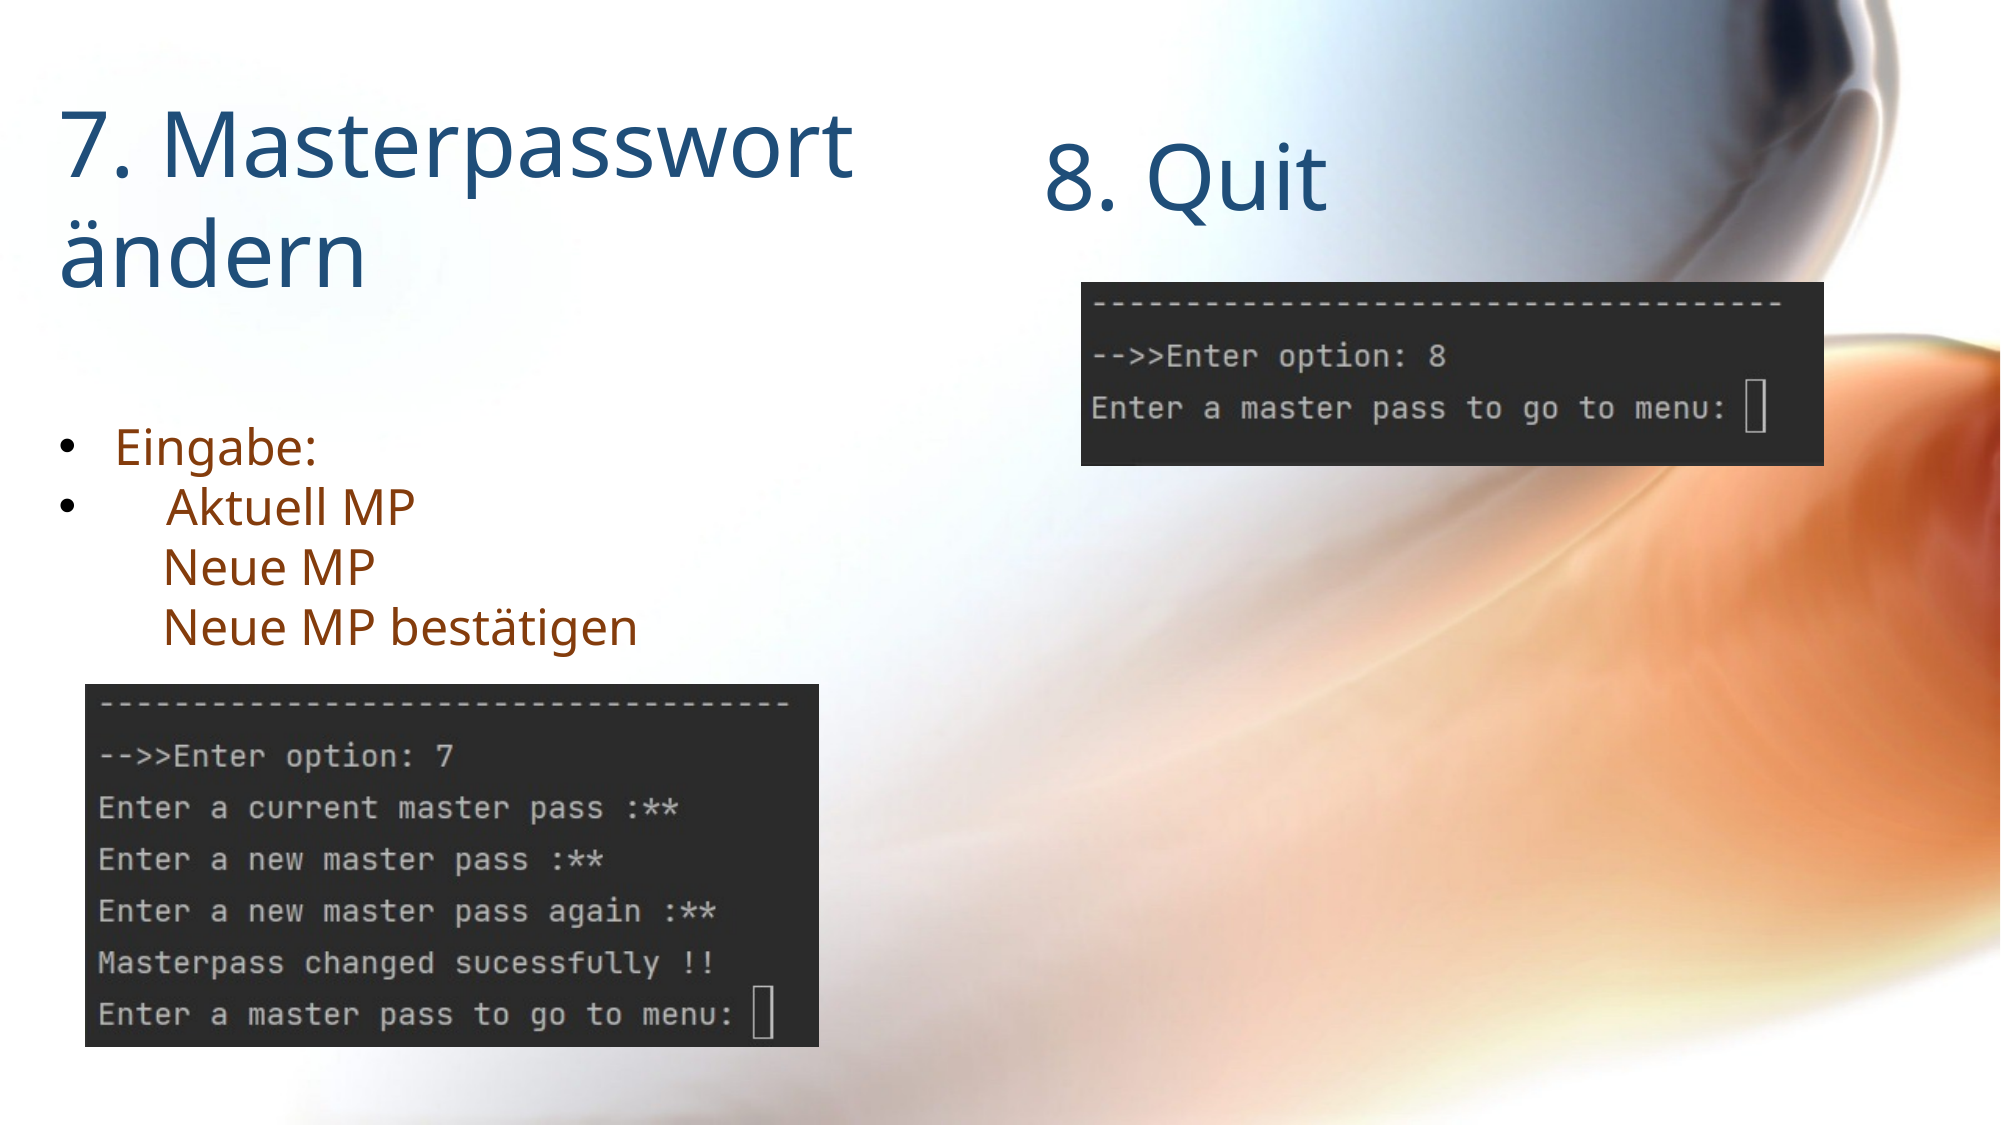

7. Masterpasswort ändern
Eingabe:
 Aktuell MP
 Neue MP
 Neue MP bestätigen
8. Quit